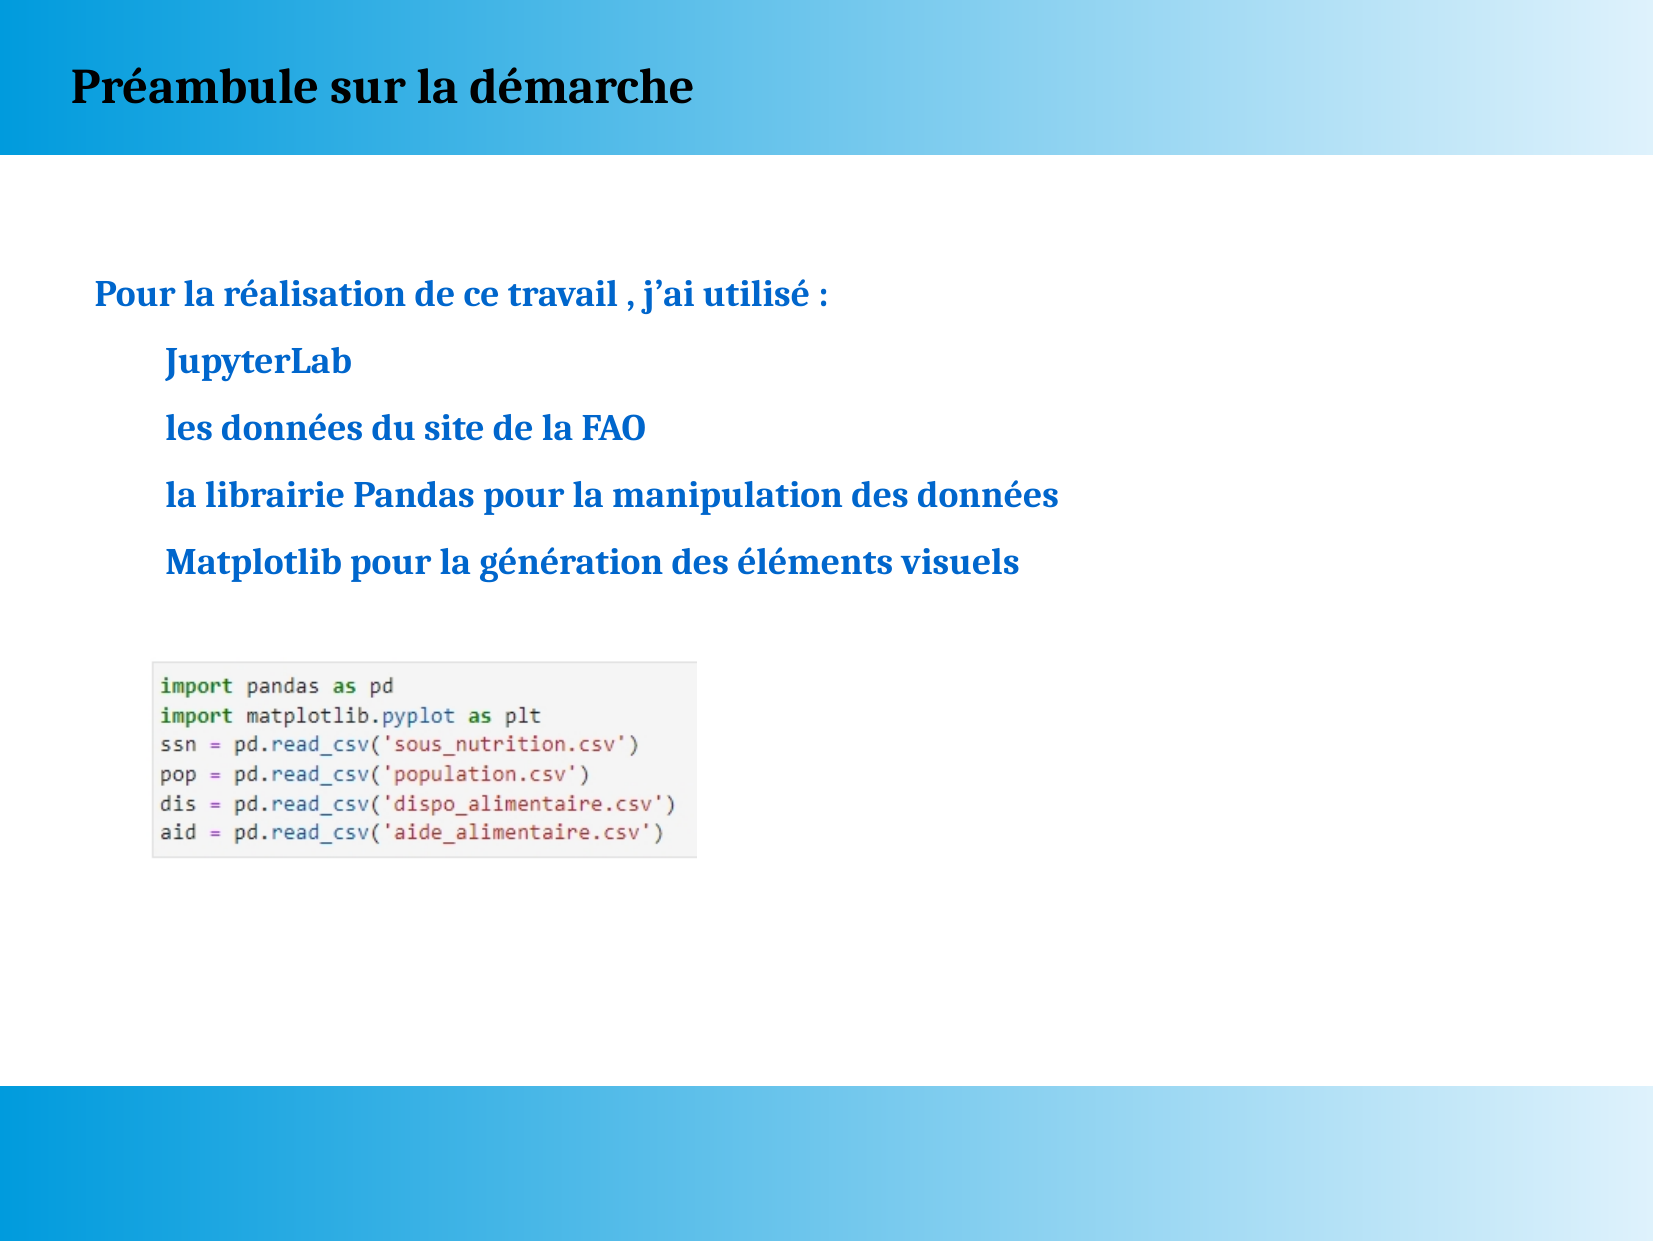

# Préambule sur la démarche
Pour la réalisation de ce travail , j’ai utilisé :
JupyterLab
les données du site de la FAO
la librairie Pandas pour la manipulation des données
Matplotlib pour la génération des éléments visuels